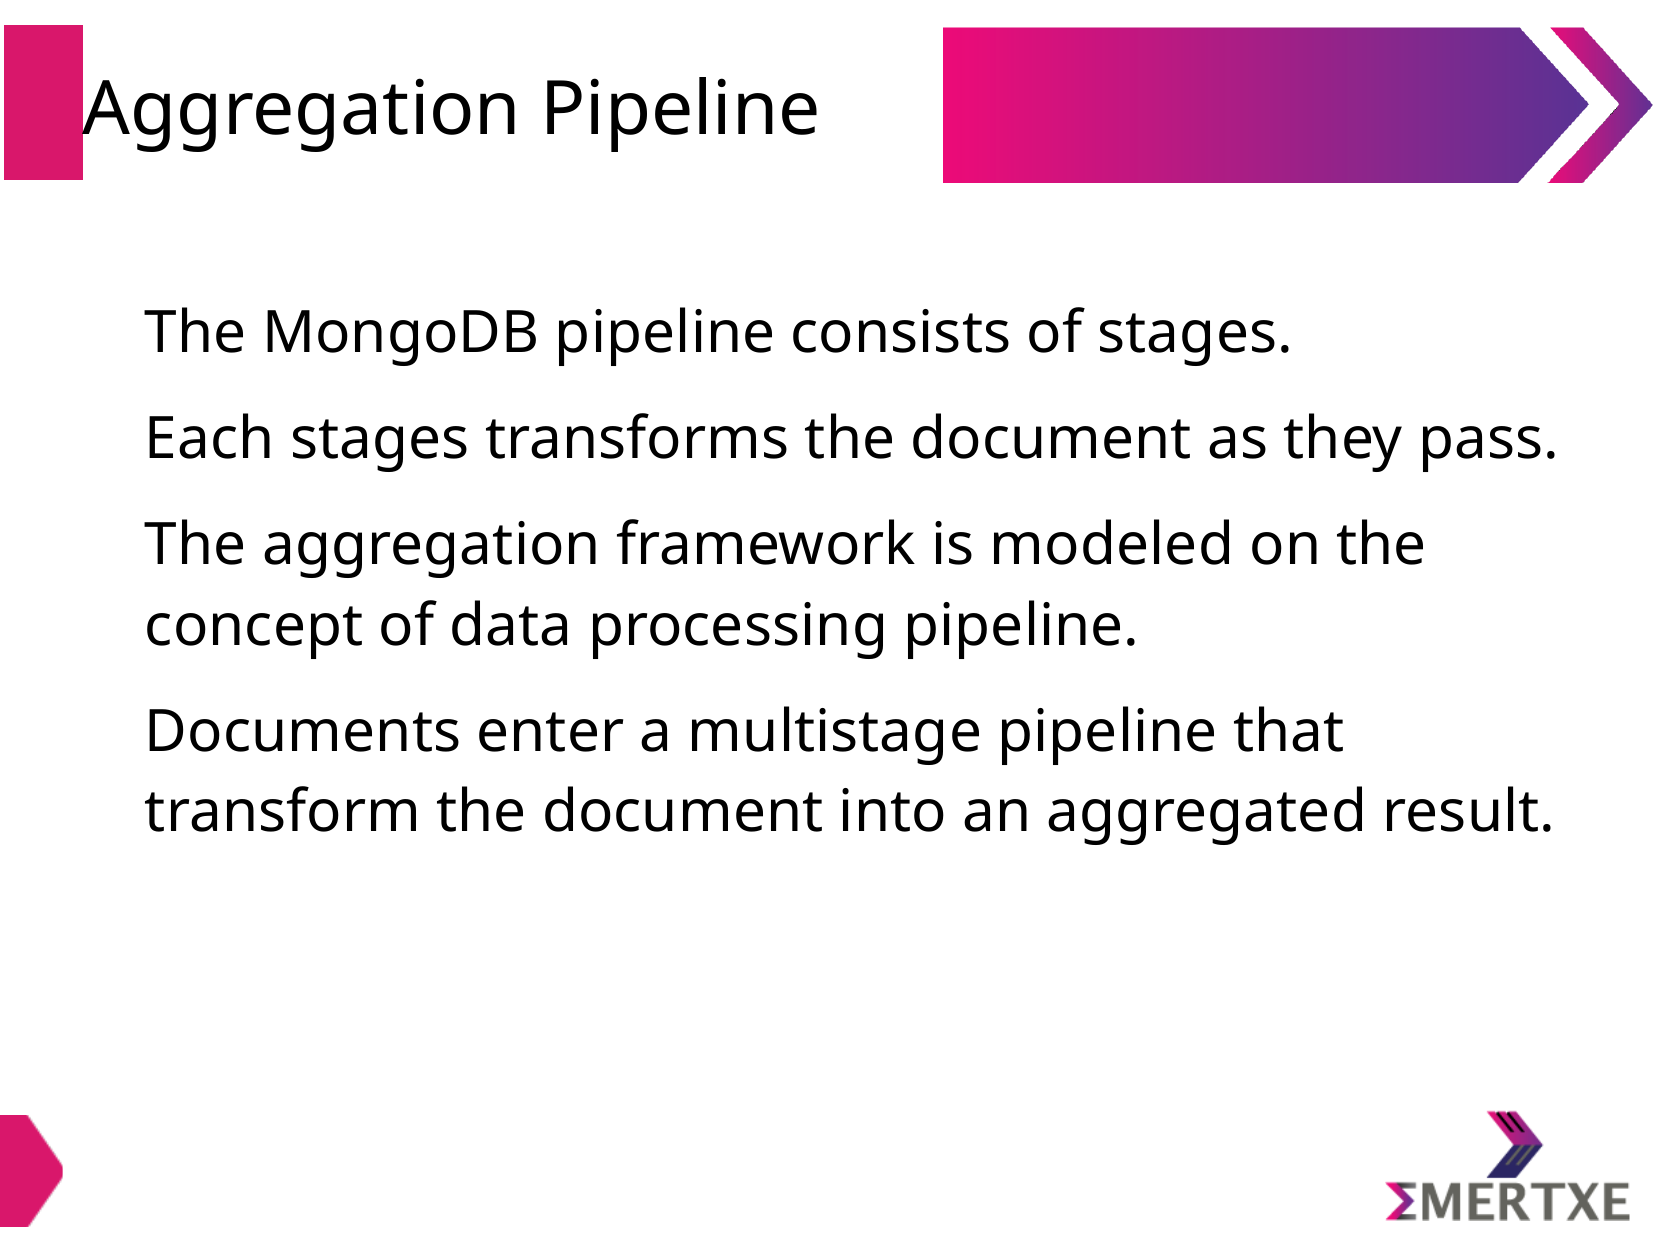

# Aggregation Pipeline
The MongoDB pipeline consists of stages.
Each stages transforms the document as they pass.
The aggregation framework is modeled on the concept of data processing pipeline.
Documents enter a multistage pipeline that transform the document into an aggregated result.